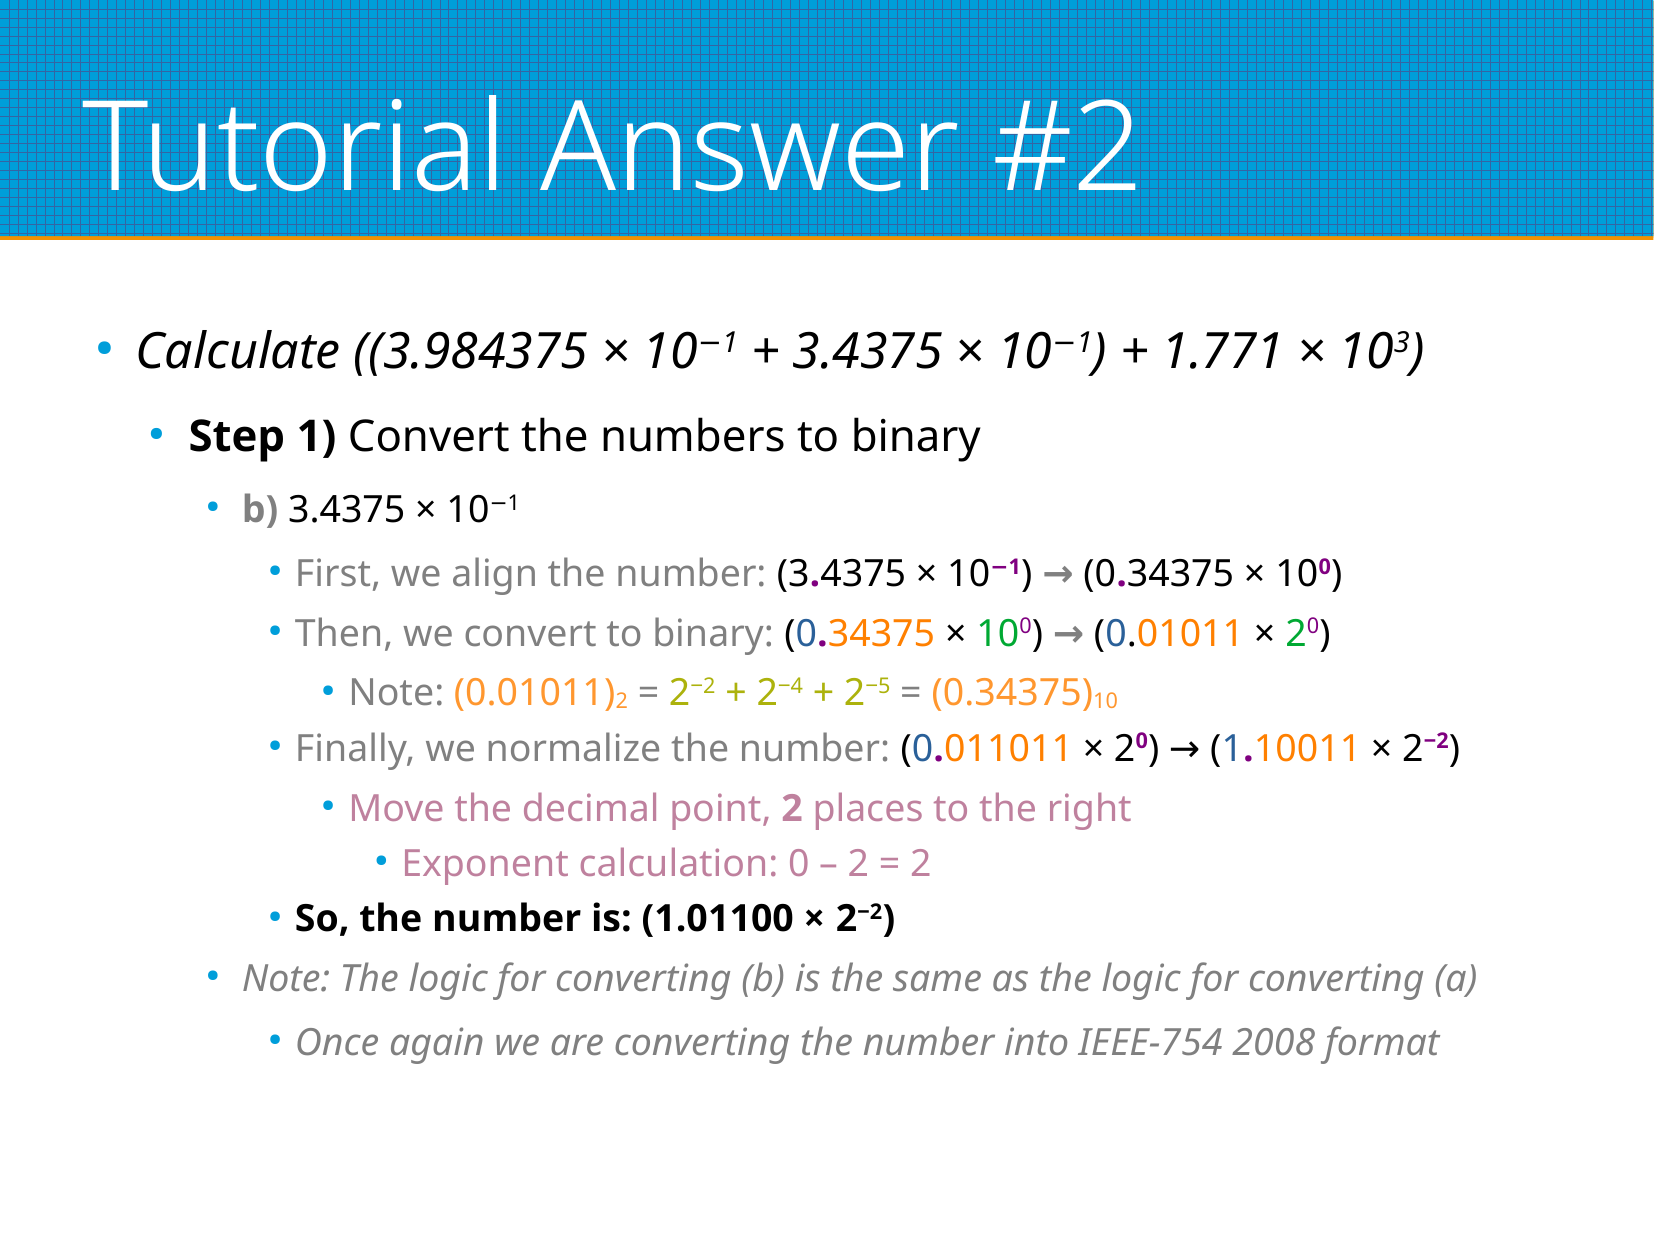

# Tutorial Answer #2
Calculate ((3.984375 × 10−1 + 3.4375 × 10−1) + 1.771 × 103)
Step 1) Convert the numbers to binary
b) 3.4375 × 10−1
First, we align the number: (3.4375 × 10−1) → (0.34375 × 100)
Then, we convert to binary: (0.34375 × 100) → (0.01011 × 20)
Note: (0.01011)2 = 2‒2 + 2‒4 + 2‒5 = (0.34375)10
Finally, we normalize the number: (0.011011 × 20) → (1.10011 × 2‒2)
Move the decimal point, 2 places to the right
Exponent calculation: 0 – 2 = 2
So, the number is: (1.01100 × 2‒2)
Note: The logic for converting (b) is the same as the logic for converting (a)
Once again we are converting the number into IEEE-754 2008 format